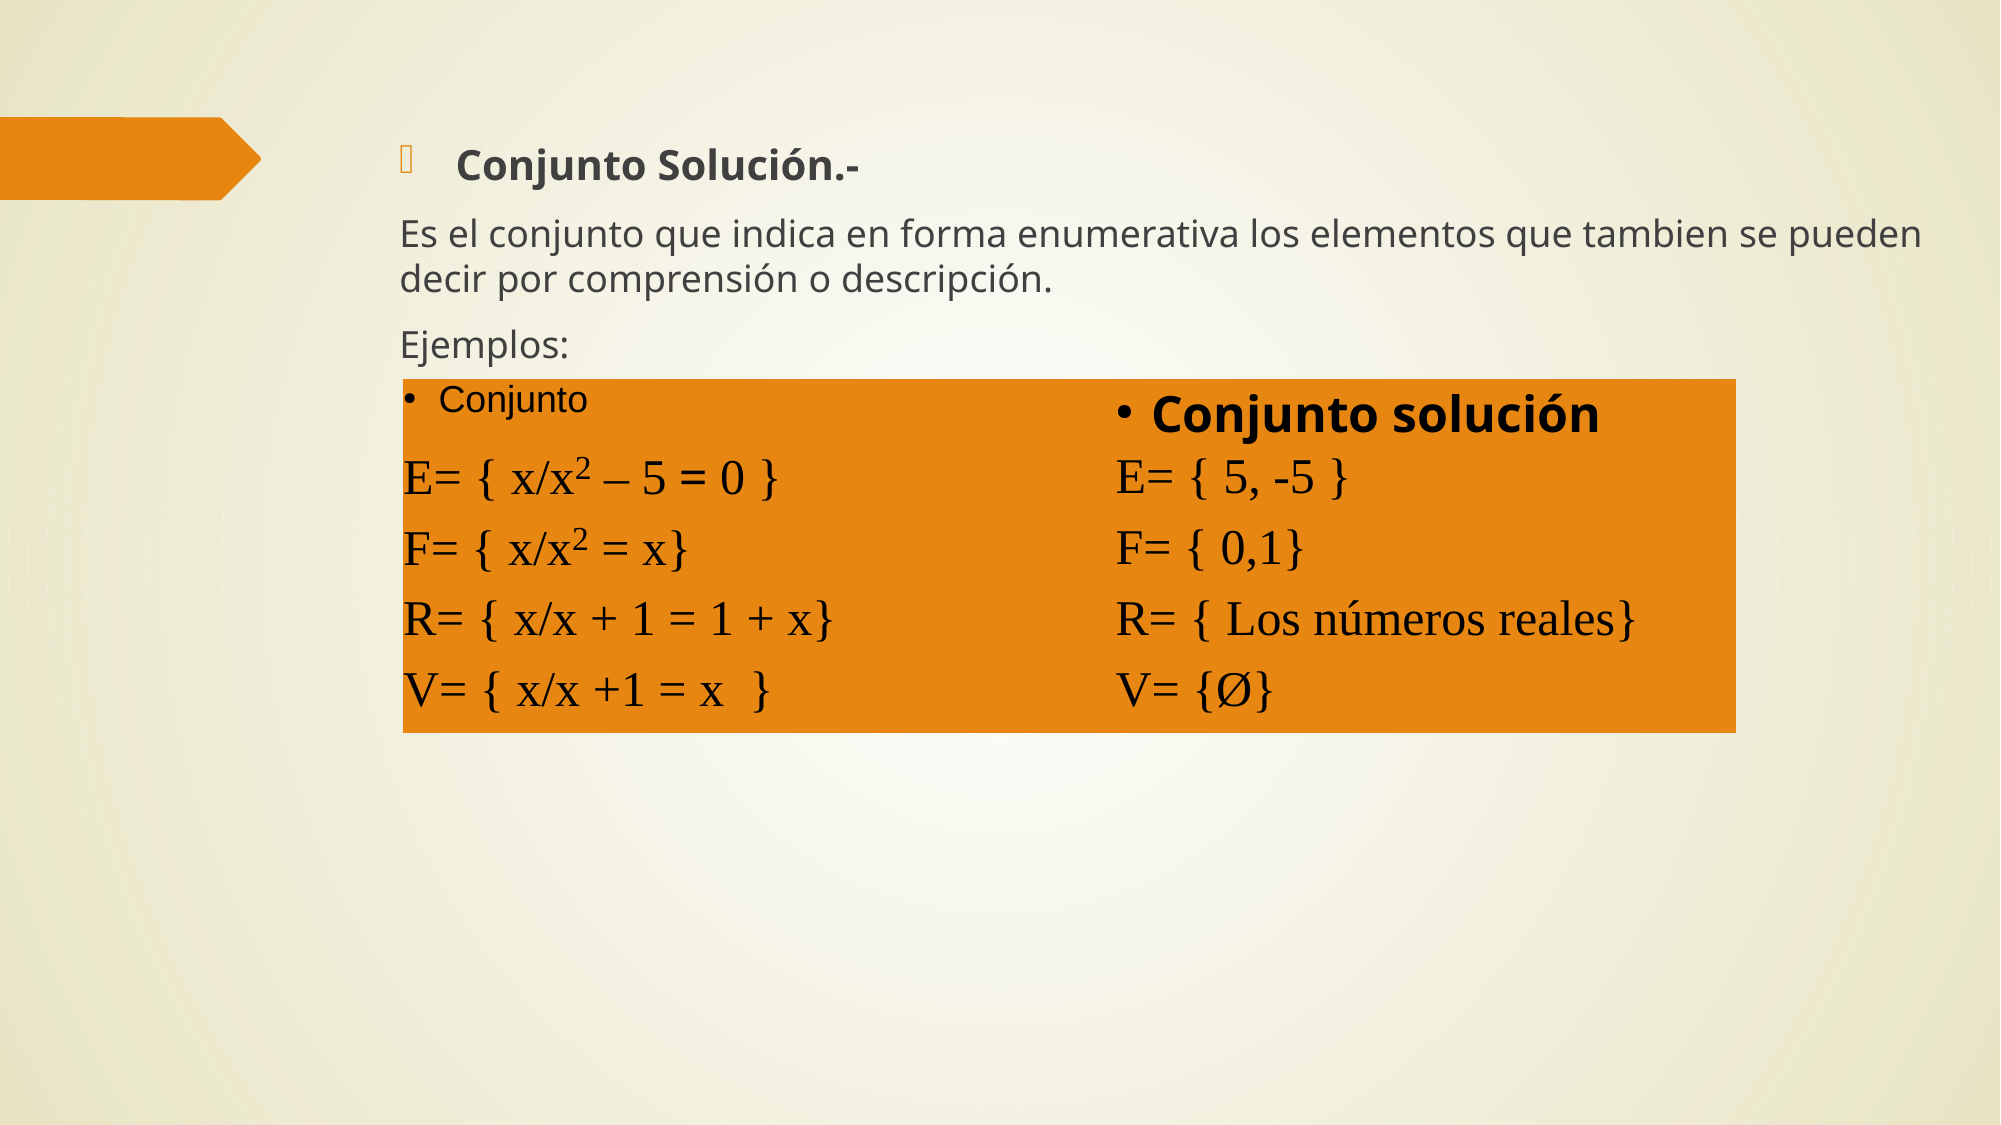

# Conjunto Solución.-
Es el conjunto que indica en forma enumerativa los elementos que tambien se pueden decir por comprensión o descripción.
Ejemplos:
| Conjunto | Conjunto solución |
| --- | --- |
| E= { x/x2 – 5 = 0 } | E= { 5, -5 } |
| F= { x/x2 = x} | F= { 0,1} |
| R= { x/x + 1 = 1 + x} | R= { Los números reales} |
| V= { x/x +1 = x } | V= {Ø} |